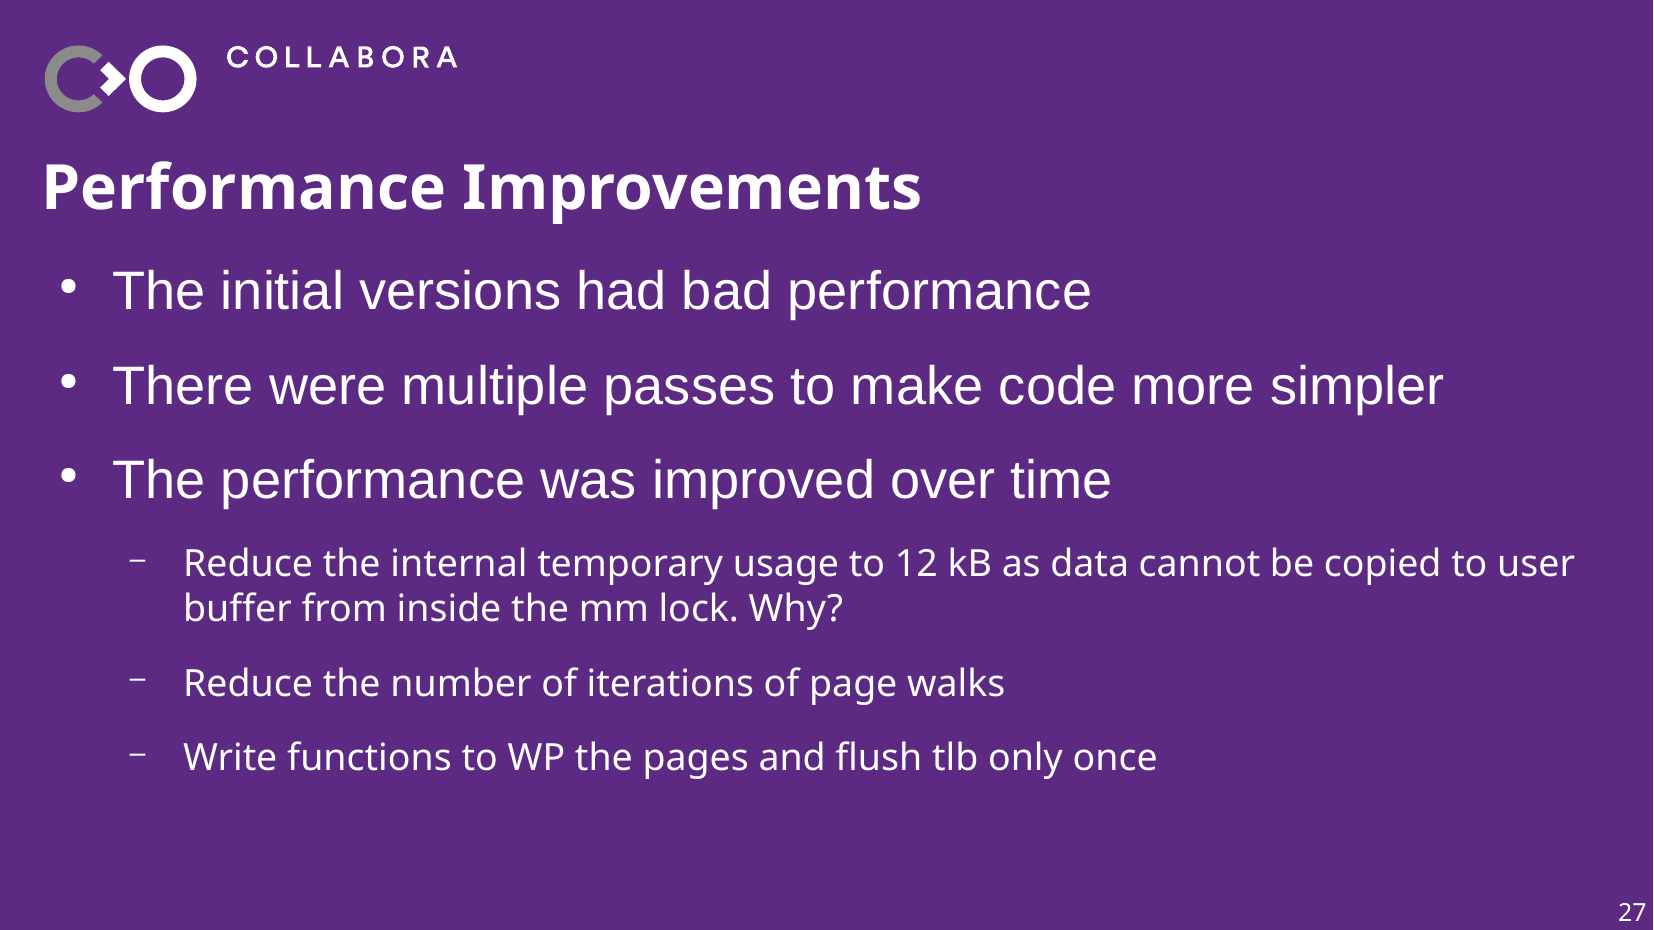

# Performance Improvements
The initial versions had bad performance
There were multiple passes to make code more simpler
The performance was improved over time
Reduce the internal temporary usage to 12 kB as data cannot be copied to user buffer from inside the mm lock. Why?
Reduce the number of iterations of page walks
Write functions to WP the pages and flush tlb only once